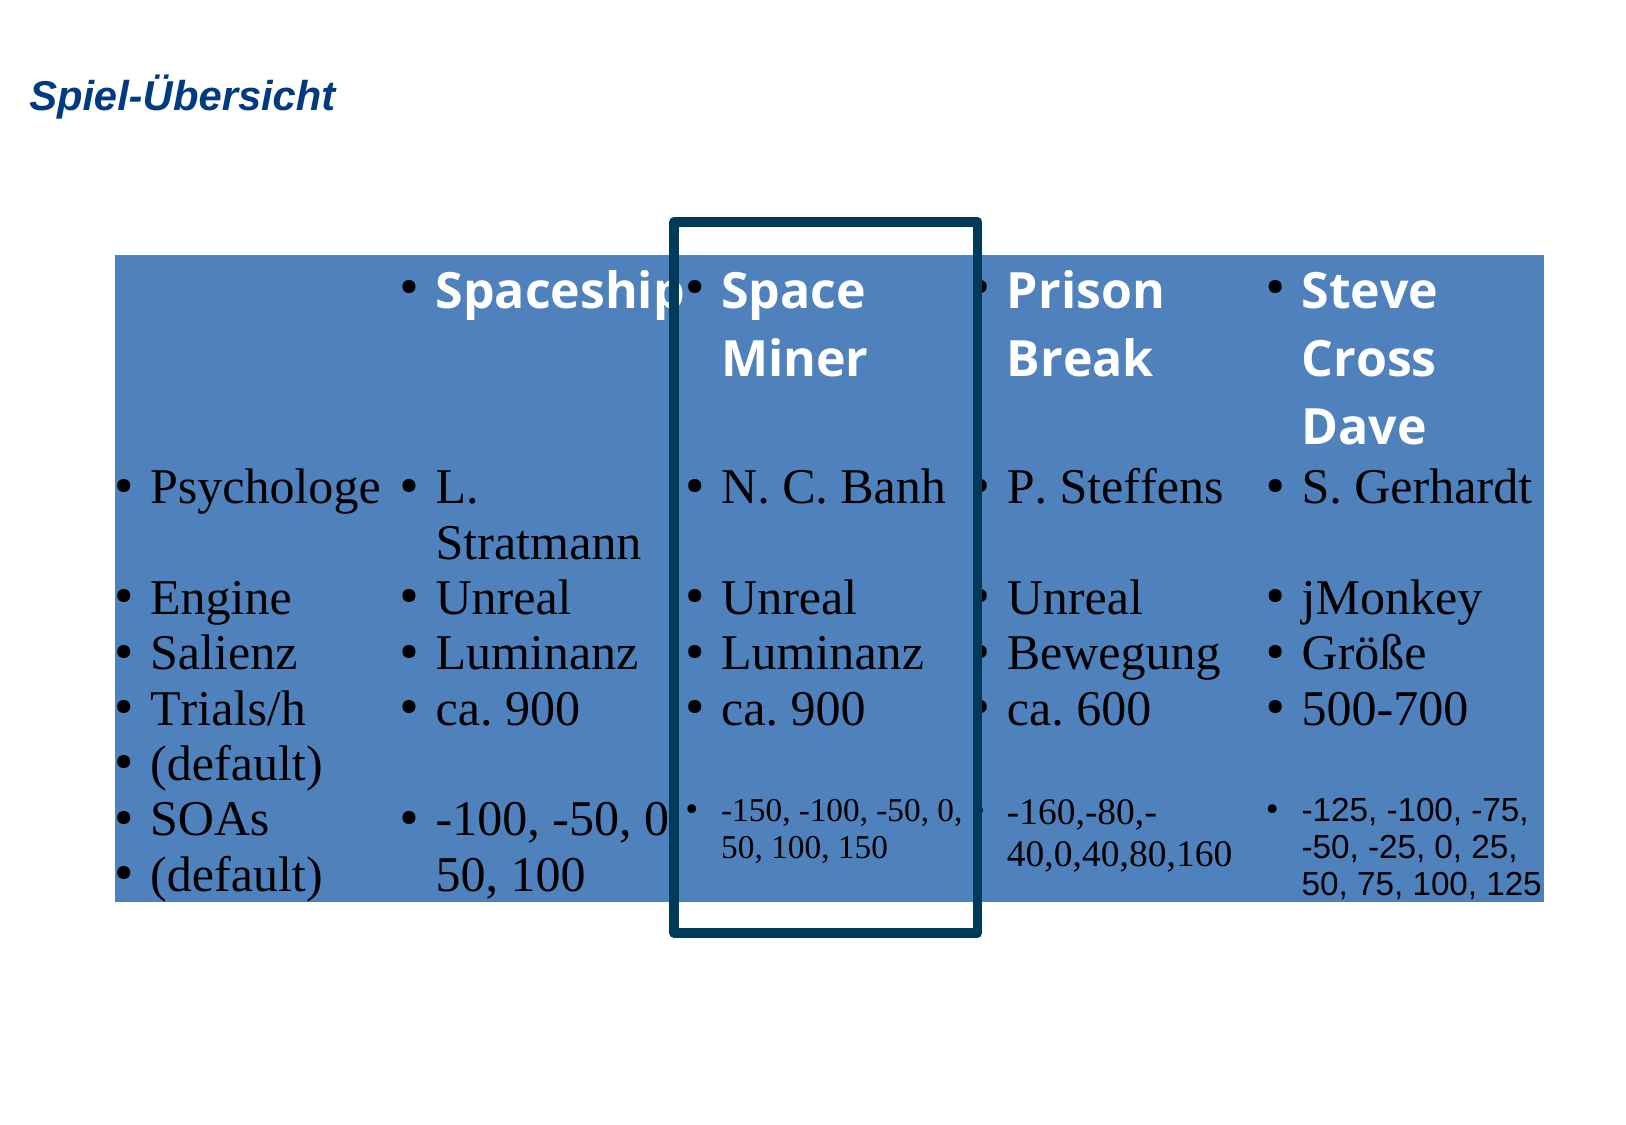

# Spiel-Übersicht
| | Spaceship | Space Miner | Prison Break | Steve Cross Dave |
| --- | --- | --- | --- | --- |
| Psychologe | L. Stratmann | N. C. Banh | P. Steffens | S. Gerhardt |
| Engine | Unreal | Unreal | Unreal | jMonkey |
| Salienz | Luminanz | Luminanz | Bewegung | Größe |
| Trials/h (default) | ca. 900 | ca. 900 | ca. 600 | 500-700 |
| SOAs (default) | -100, -50, 0, 50, 100 | -150, -100, -50, 0, 50, 100, 150 | -160,-80,-40,0,40,80,160 | -125, -100, -75, -50, -25, 0, 25, 50, 75, 100, 125 |